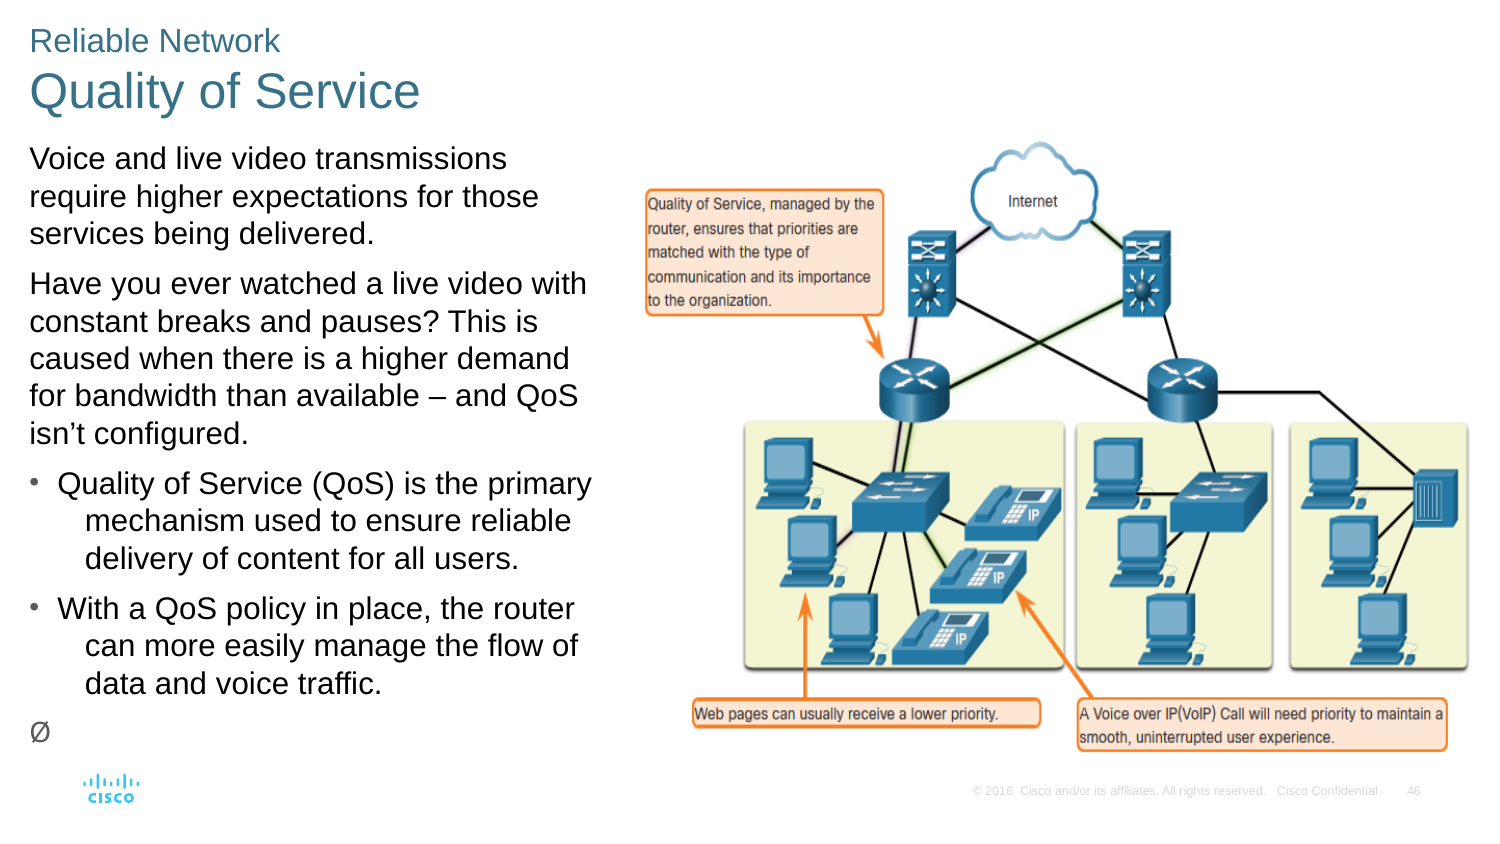

# Reliable Network Quality of Service
Voice and live video transmissions require higher expectations for those services being delivered.
Have you ever watched a live video with constant breaks and pauses? This is caused when there is a higher demand for bandwidth than available – and QoS isn’t configured.
Quality of Service (QoS) is the primary mechanism used to ensure reliable delivery of content for all users.
With a QoS policy in place, the router can more easily manage the flow of data and voice traffic.